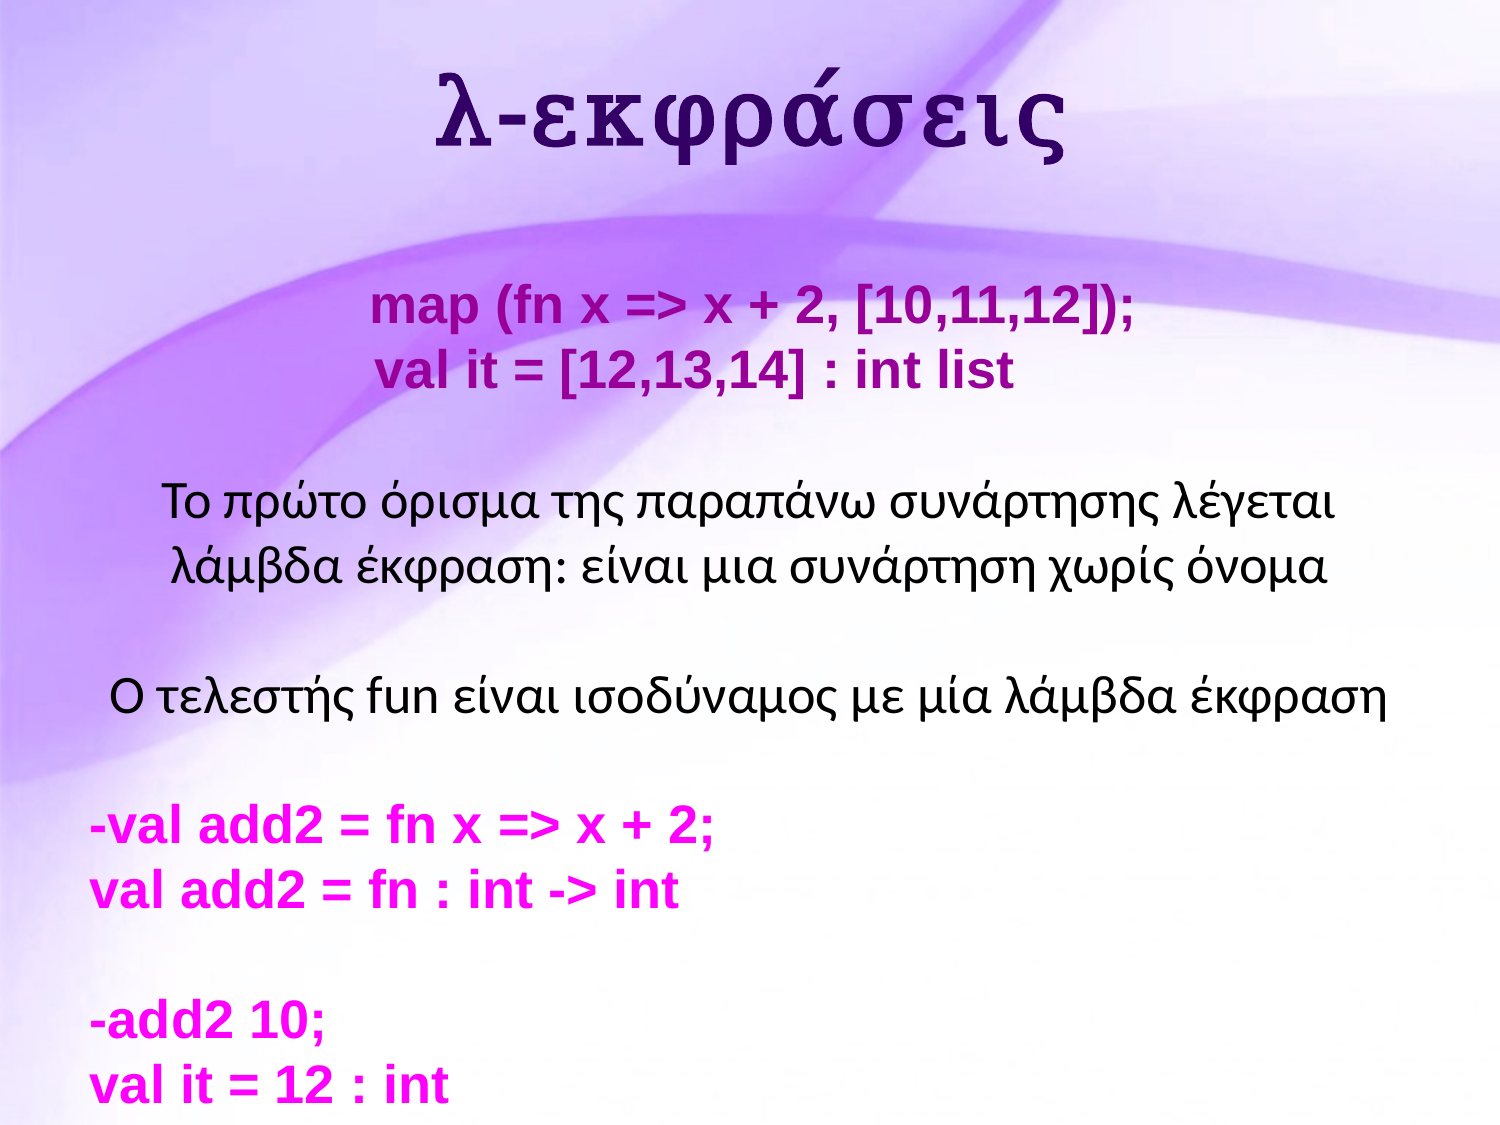

# λ-εκφράσεις
 map (fn x => x + 2, [10,11,12]);
 val it = [12,13,14] : int list
Το πρώτο όρισμα της παραπάνω συνάρτησης λέγεται λάμβδα έκφραση: είναι μια συνάρτηση χωρίς όνομα
Ο τελεστής fun είναι ισοδύναμος με μία λάμβδα έκφραση
-val add2 = fn x => x + 2;
val add2 = fn : int -> int
-add2 10;
val it = 12 : int